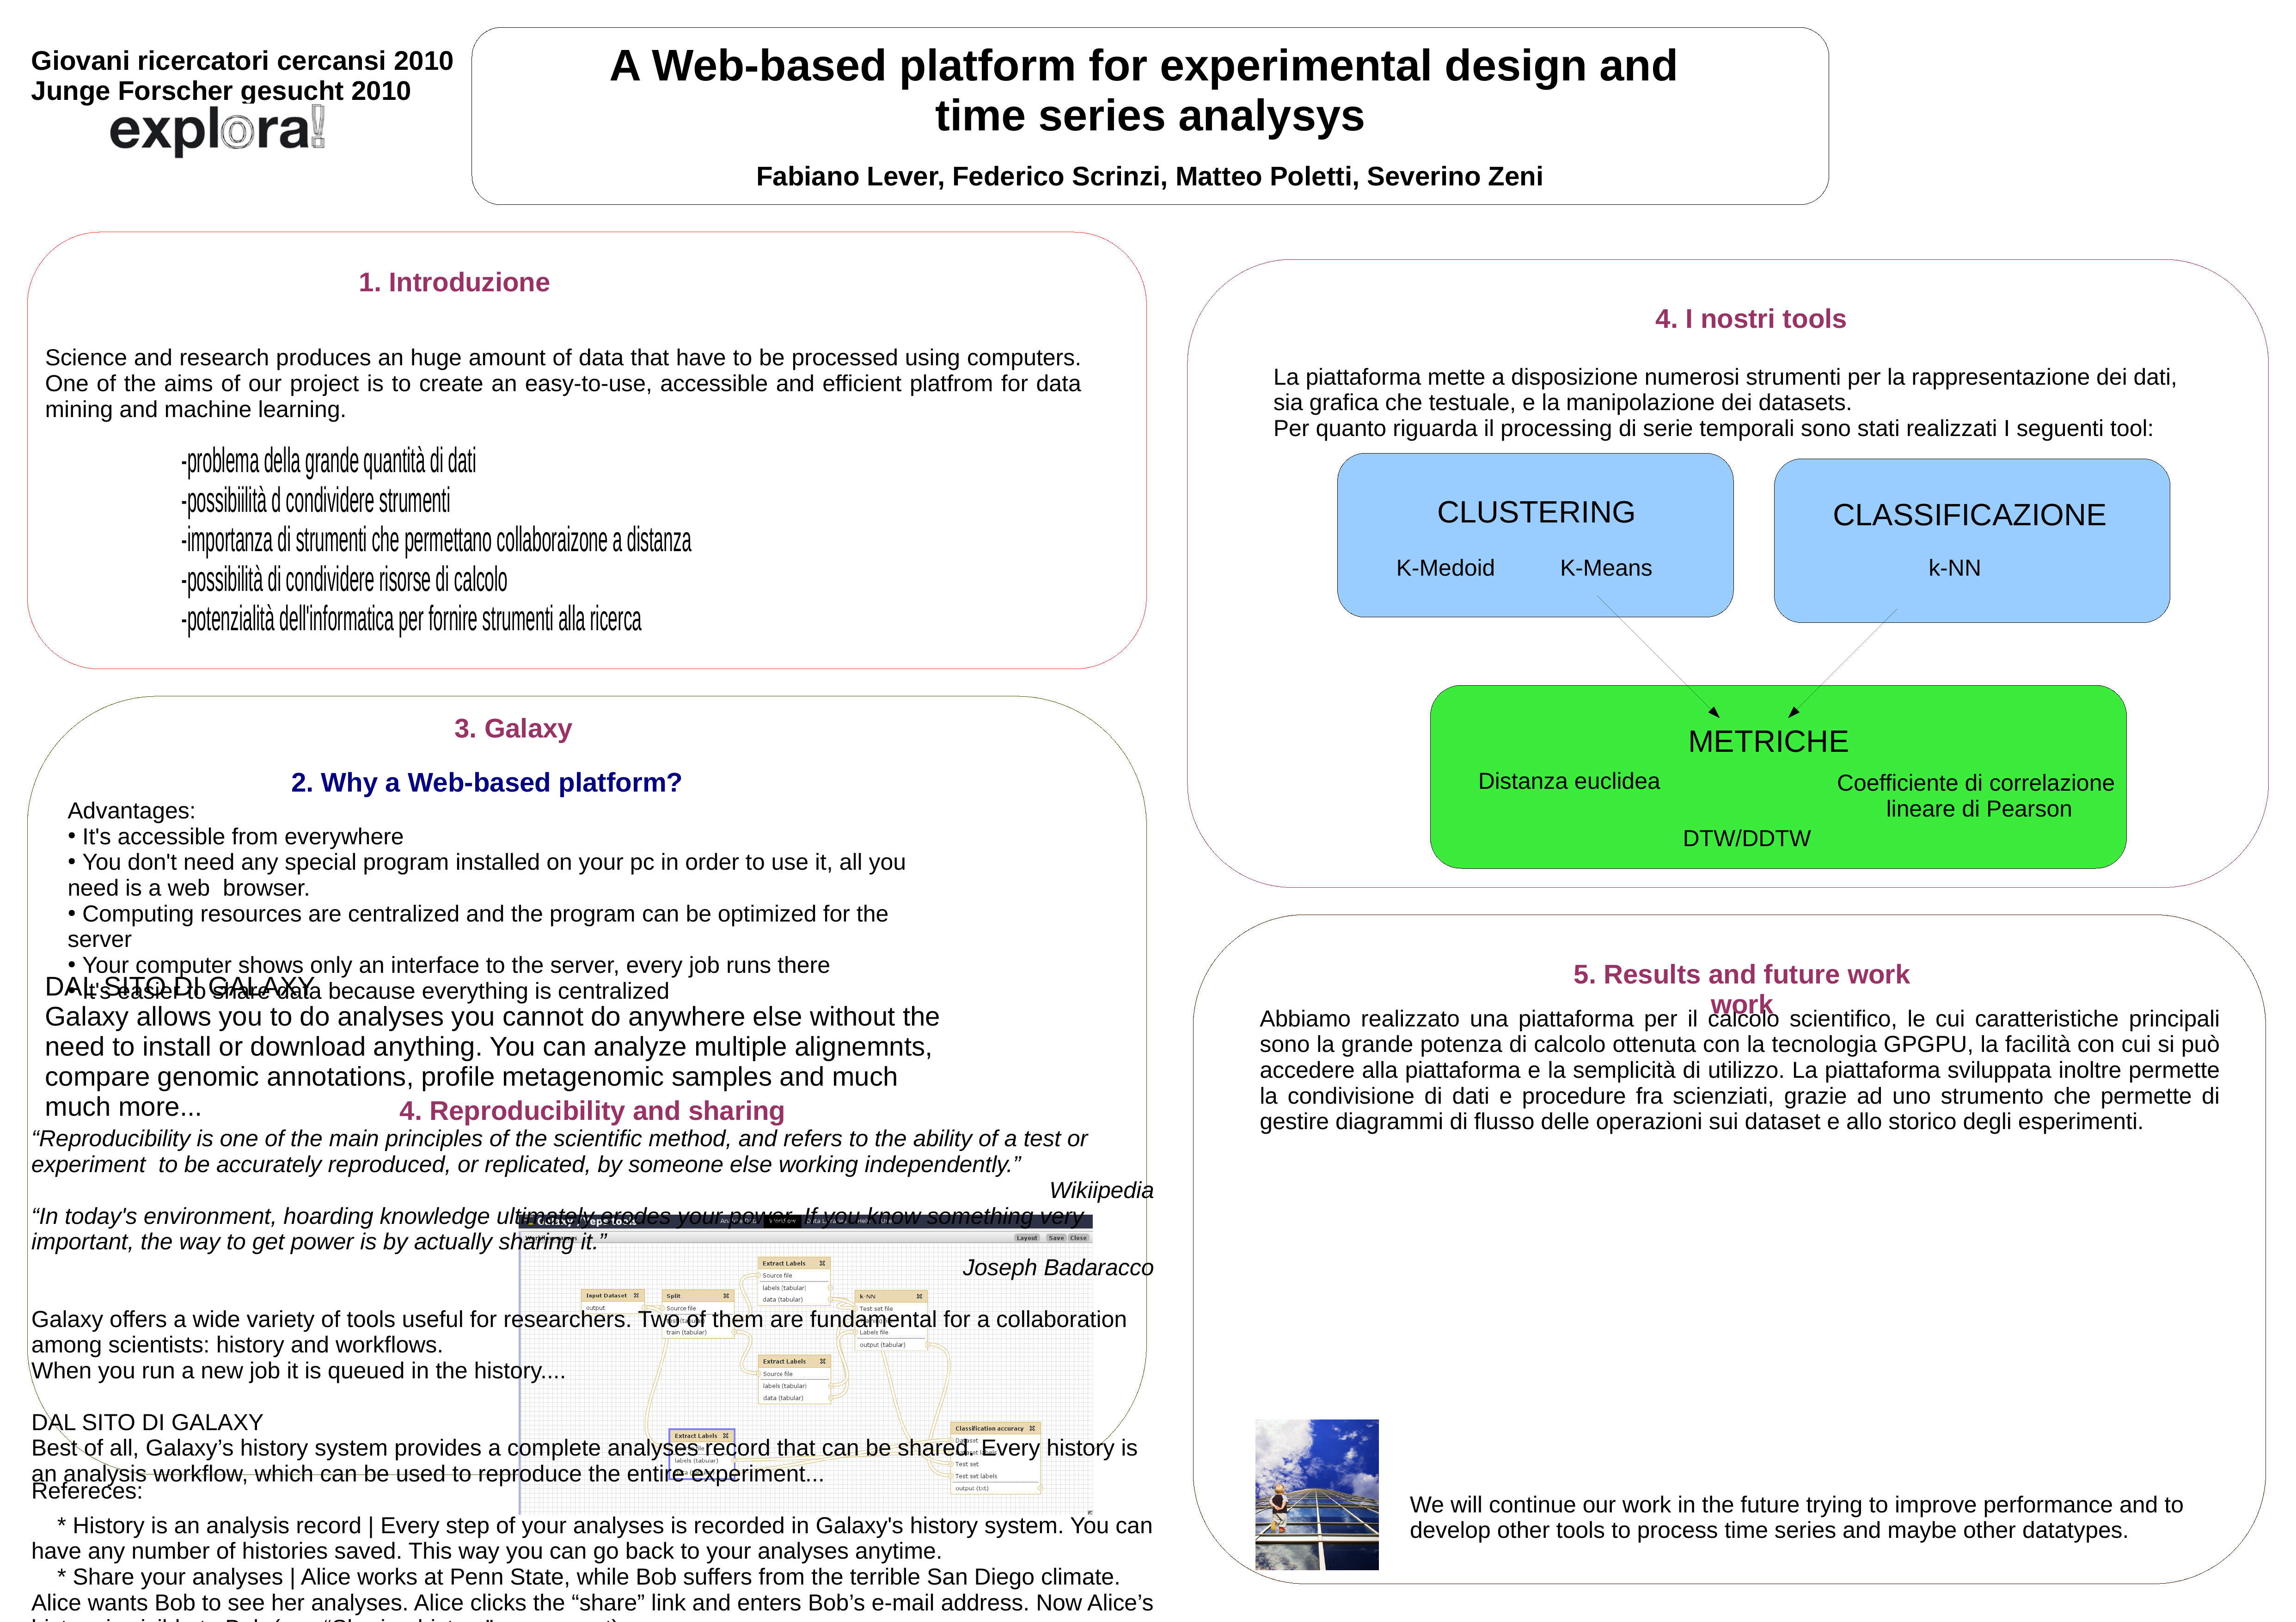

A Web-based platform for experimental design and
time series analysys
Fabiano Lever, Federico Scrinzi, Matteo Poletti, Severino Zeni
Giovani ricercatori cercansi 2010
Junge Forscher gesucht 2010
1. Introduzione
4. I nostri tools
Science and research produces an huge amount of data that have to be processed using computers. One of the aims of our project is to create an easy-to-use, accessible and efficient platfrom for data mining and machine learning.
La piattaforma mette a disposizione numerosi strumenti per la rappresentazione dei dati, sia grafica che testuale, e la manipolazione dei datasets.
Per quanto riguarda il processing di serie temporali sono stati realizzati I seguenti tool:
-problema della grande quantità di dati
-possibiilità d condividere strumenti
-importanza di strumenti che permettano collaboraizone a distanza
-possibilità di condividere risorse di calcolo
-potenzialità dell'informatica per fornire strumenti alla ricerca
CLUSTERING
CLASSIFICAZIONE
K-Medoid
K-Means
k-NN
3. Galaxy
METRICHE
2. Why a Web-based platform?
Advantages:
 It's accessible from everywhere
 You don't need any special program installed on your pc in order to use it, all you need is a web browser.
 Computing resources are centralized and the program can be optimized for the server
 Your computer shows only an interface to the server, every job runs there
 It's easier to share data because everything is centralized
Distanza euclidea
Coefficiente di correlazione
 lineare di Pearson
DTW/DDTW
5. Results and future work work
DAL SITO DI GALAXY
Galaxy allows you to do analyses you cannot do anywhere else without the need to install or download anything. You can analyze multiple alignemnts, compare genomic annotations, profile metagenomic samples and much much more...
Abbiamo realizzato una piattaforma per il calcolo scientifico, le cui caratteristiche principali sono la grande potenza di calcolo ottenuta con la tecnologia GPGPU, la facilità con cui si può accedere alla piattaforma e la semplicità di utilizzo. La piattaforma sviluppata inoltre permette la condivisione di dati e procedure fra scienziati, grazie ad uno strumento che permette di gestire diagrammi di flusso delle operazioni sui dataset e allo storico degli esperimenti.
4. Reproducibility and sharing
“Reproducibility is one of the main principles of the scientific method, and refers to the ability of a test or experiment to be accurately reproduced, or replicated, by someone else working independently.”
Wikiipedia
“In today's environment, hoarding knowledge ultimately erodes your power. If you know something very important, the way to get power is by actually sharing it.”
 Joseph Badaracco
Galaxy offers a wide variety of tools useful for researchers. Two of them are fundamental for a collaboration among scientists: history and workflows.
When you run a new job it is queued in the history....
DAL SITO DI GALAXY
Best of all, Galaxy’s history system provides a complete analyses record that can be shared. Every history is an analysis workflow, which can be used to reproduce the entire experiment...
 * History is an analysis record | Every step of your analyses is recorded in Galaxy's history system. You can have any number of histories saved. This way you can go back to your analyses anytime.
 * Share your analyses | Alice works at Penn State, while Bob suffers from the terrible San Diego climate. Alice wants Bob to see her analyses. Alice clicks the “share” link and enters Bob’s e-mail address. Now Alice’s history is visible to Bob (see “Sharing history” screencast).
 * Now your results are reproducible! | When publishing results, replace “the data were analyzed using a collection of in-house scripts” with a URL pointing to Galaxy’s history. Your reviewers will have no further questions. That’s reproducible genomics!
Refereces:
We will continue our work in the future trying to improve performance and to develop other tools to process time series and maybe other datatypes.